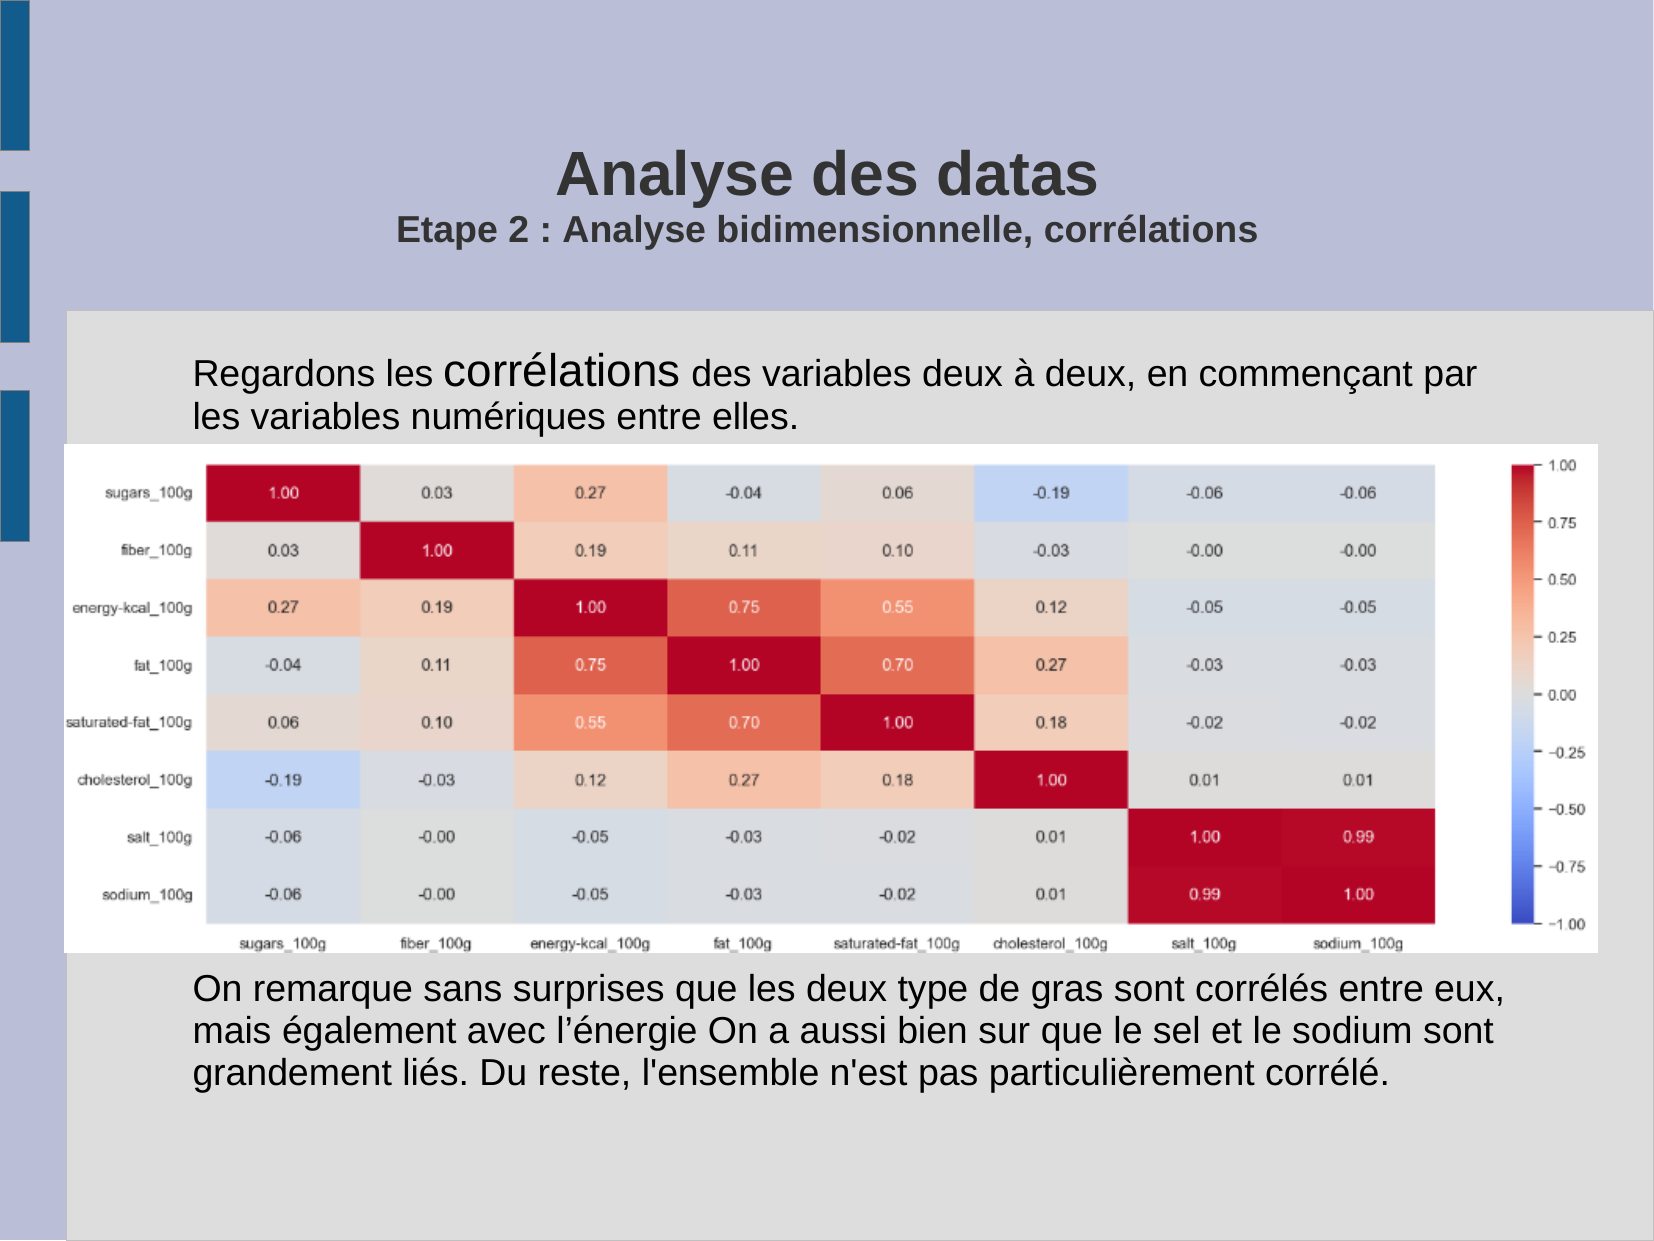

# Analyse des datas Etape 2 : Analyse bidimensionnelle, corrélations
Regardons les corrélations des variables deux à deux, en commençant par les variables numériques entre elles.
On remarque sans surprises que les deux type de gras sont corrélés entre eux, mais également avec l’énergie On a aussi bien sur que le sel et le sodium sont grandement liés. Du reste, l'ensemble n'est pas particulièrement corrélé.